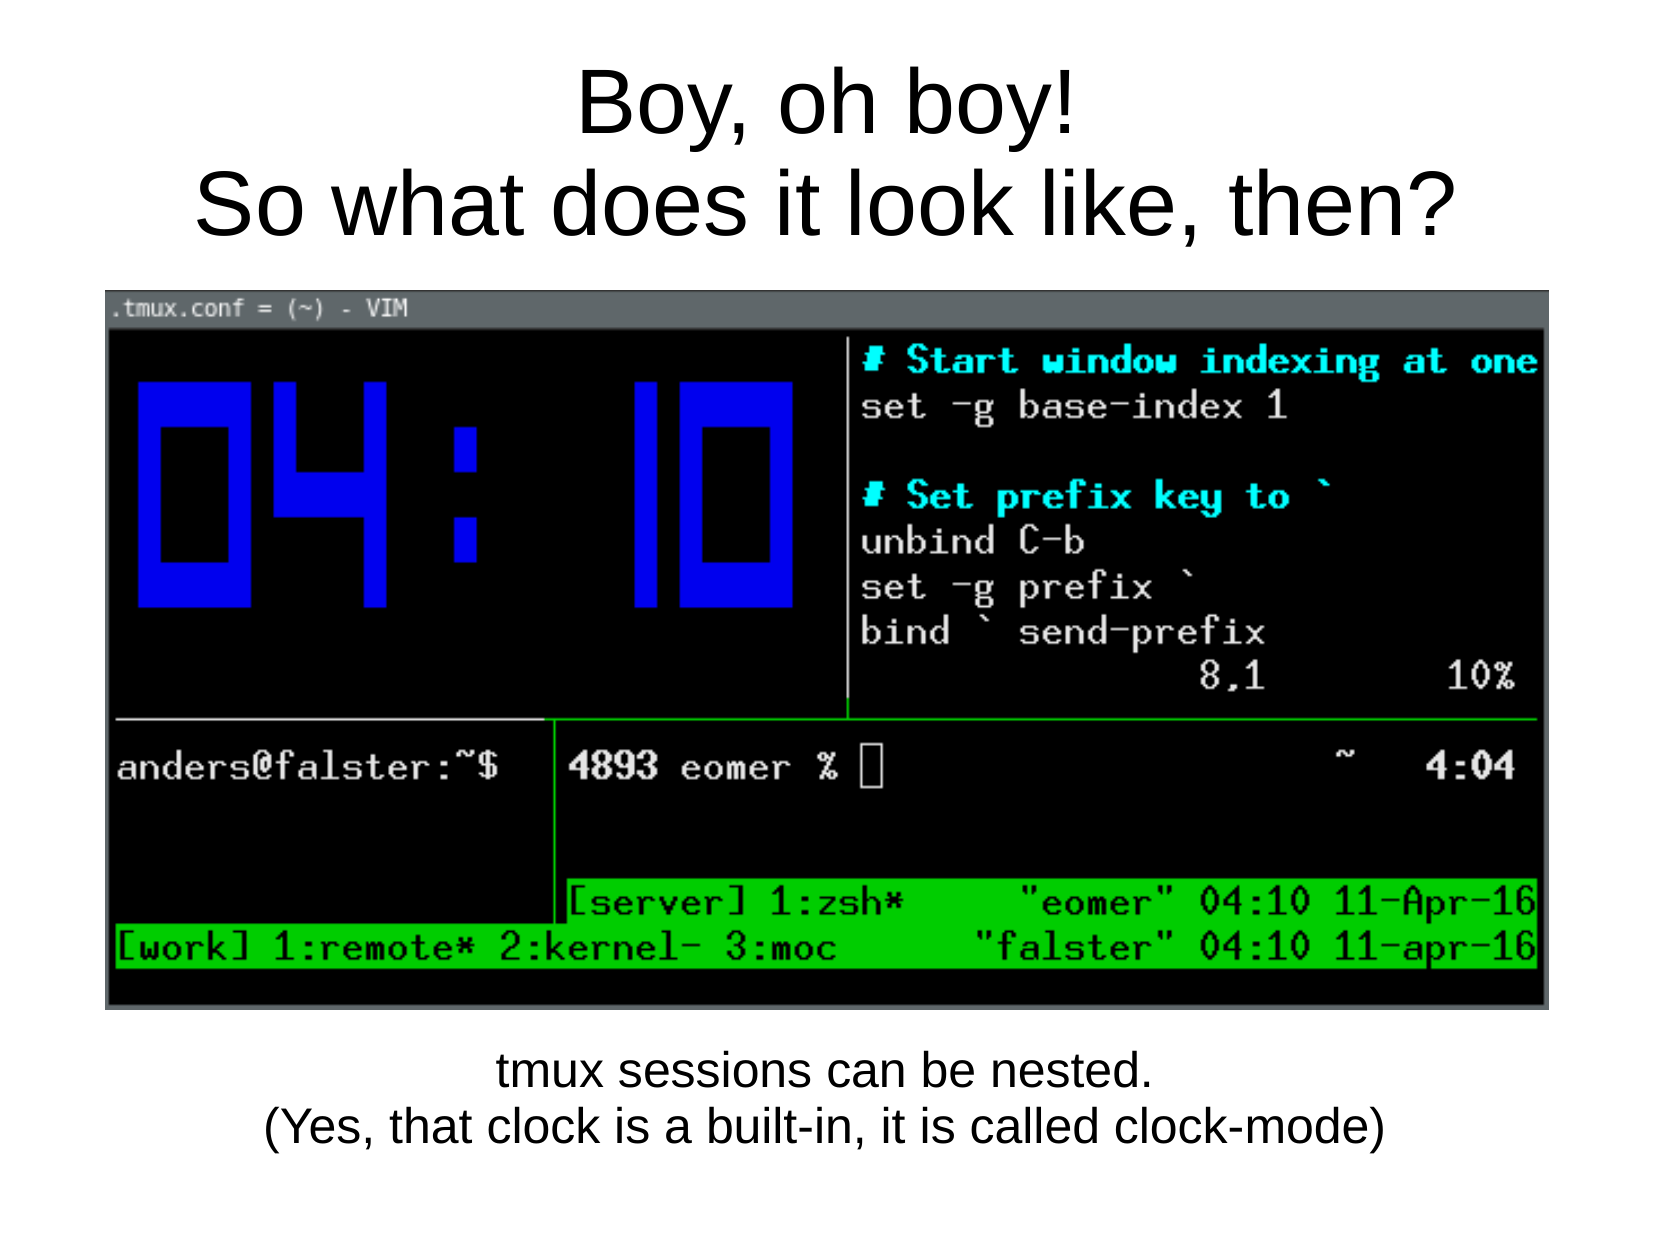

# Boy, oh boy! So what does it look like, then?
tmux sessions can be nested.
(Yes, that clock is a built-in, it is called clock-mode)